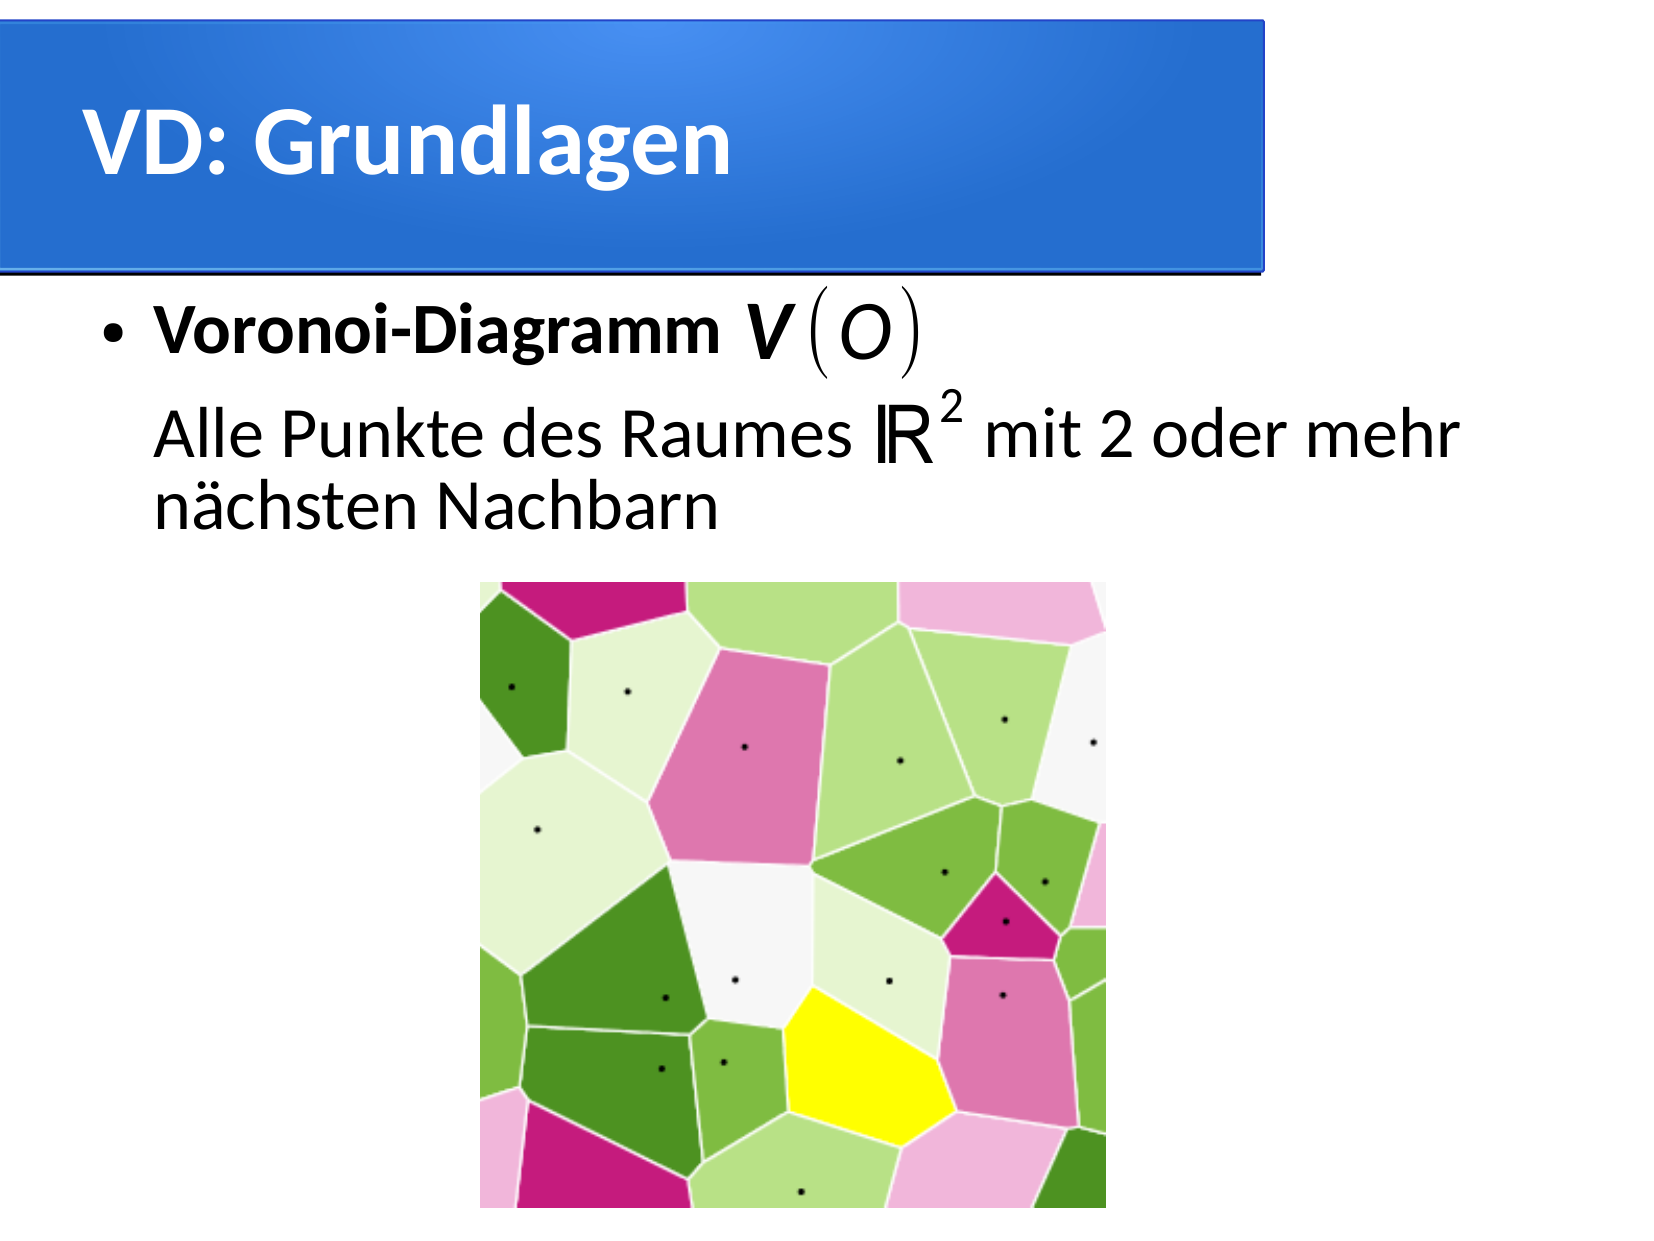

# VD: Grundlagen
Voronoi-Diagramm
Alle Punkte des Raumes mit 2 oder mehr nächsten Nachbarn